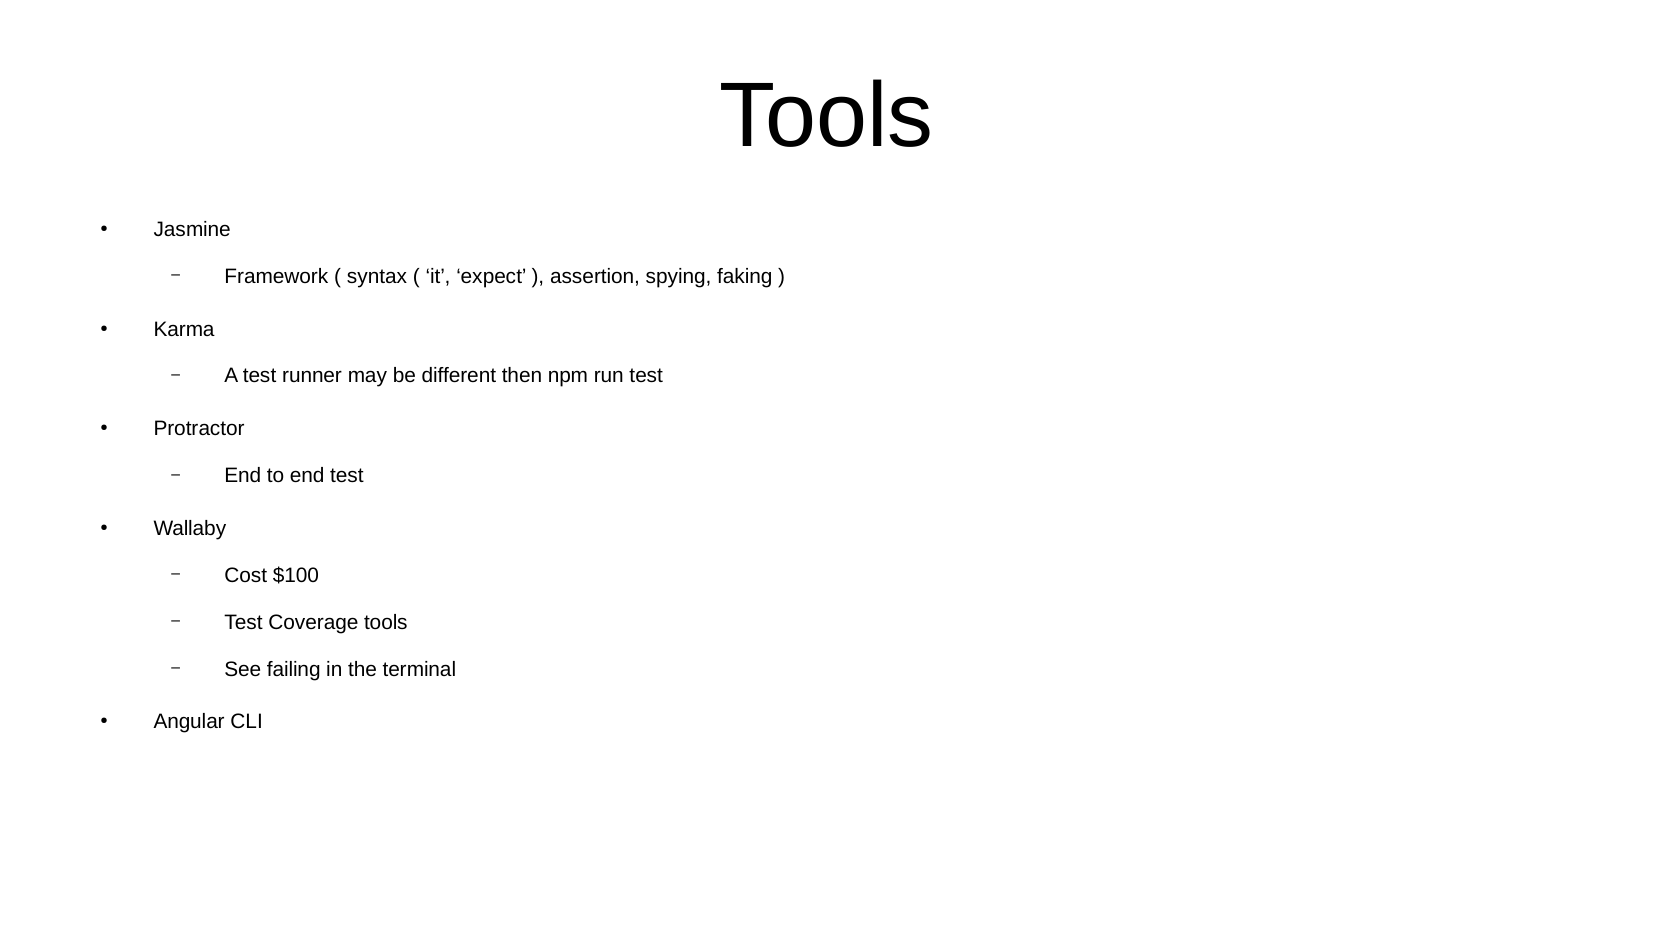

# Tools
Jasmine
Framework ( syntax ( ‘it’, ‘expect’ ), assertion, spying, faking )
Karma
A test runner may be different then npm run test
Protractor
End to end test
Wallaby
Cost $100
Test Coverage tools
See failing in the terminal
Angular CLI